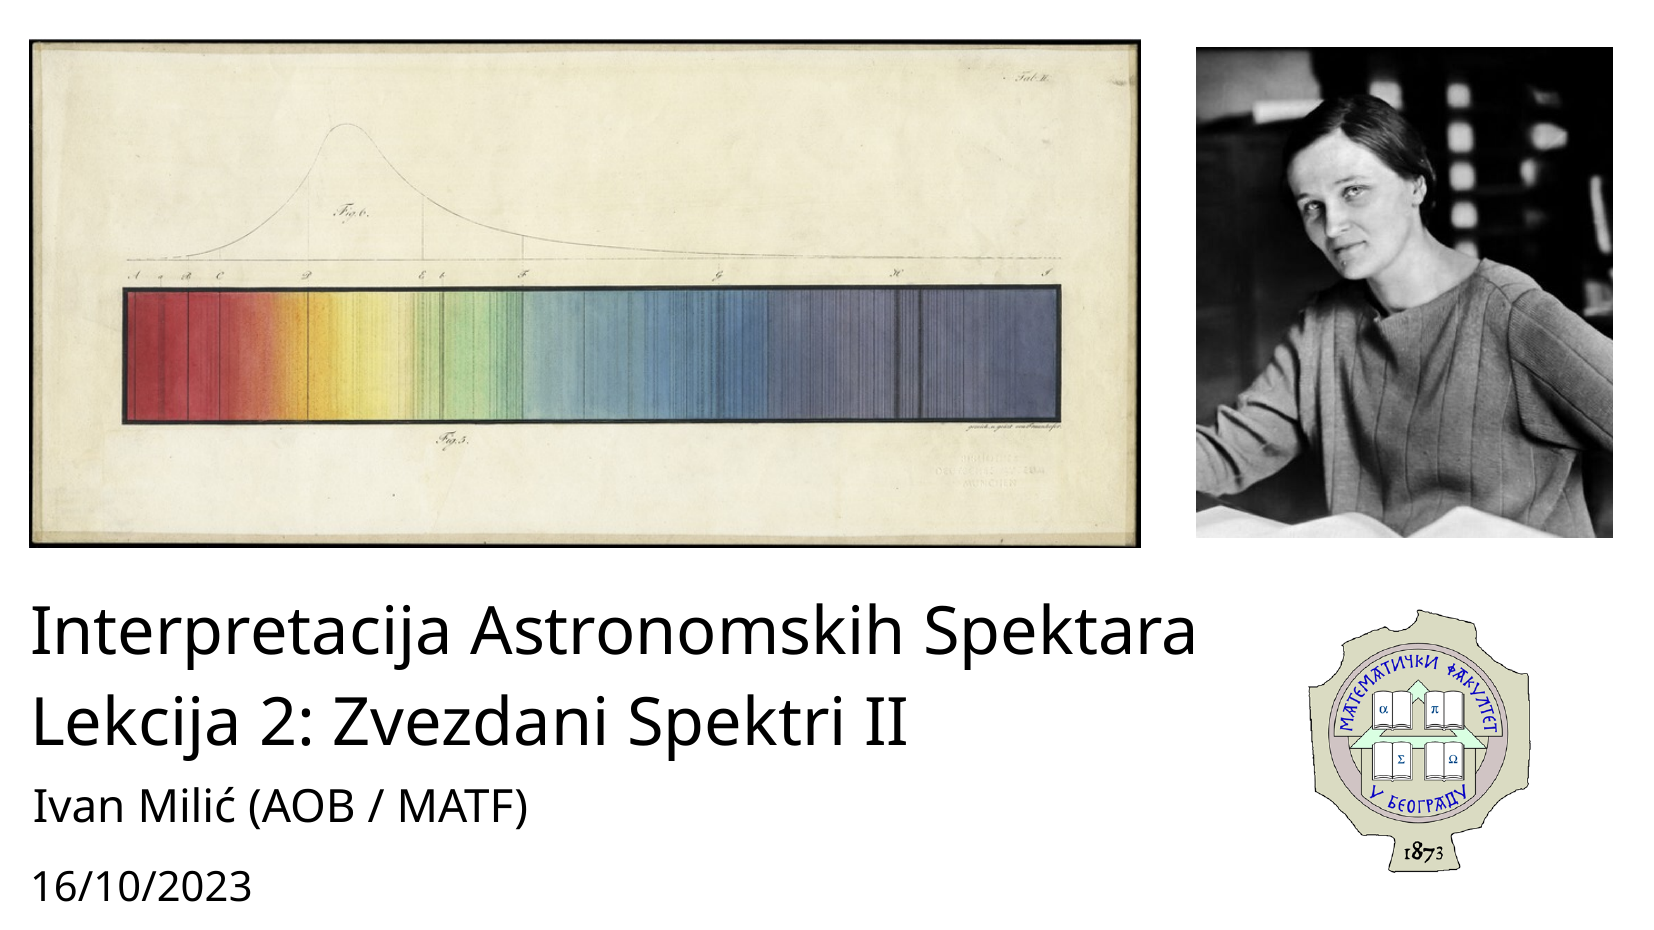

Interpretacija Astronomskih Spektara
Lekcija 2: Zvezdani Spektri II
Ivan Milić (AOB / MATF)
# 16/10/2023